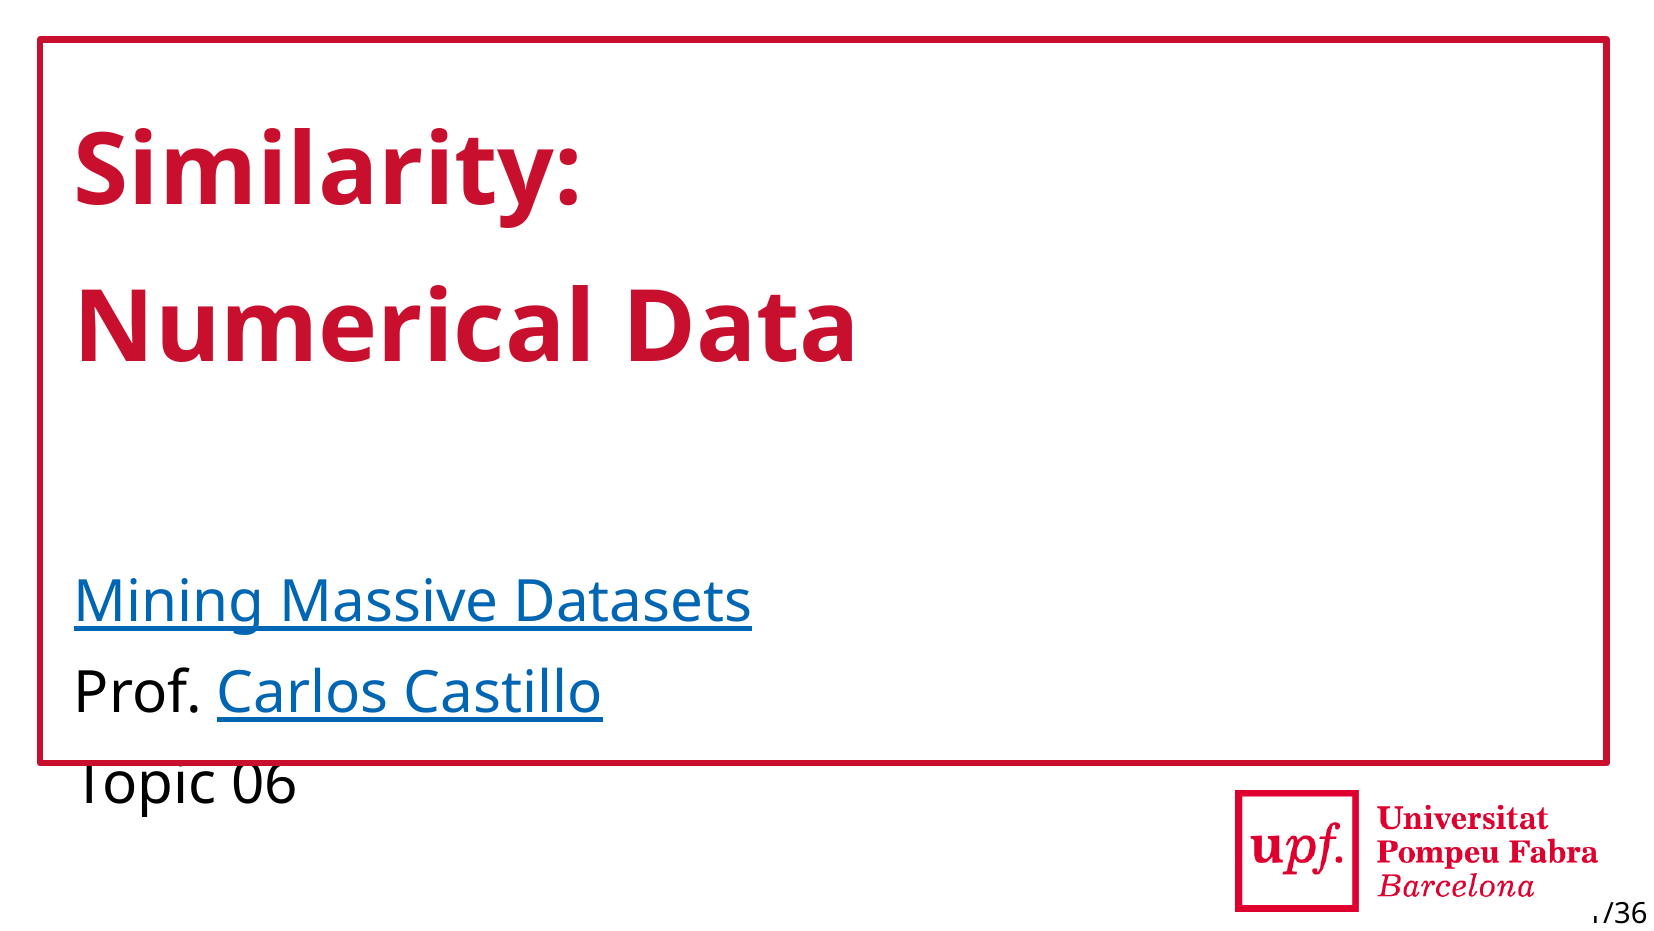

Similarity:
Numerical Data
Mining Massive Datasets
Prof. Carlos Castillo
Topic 06
1